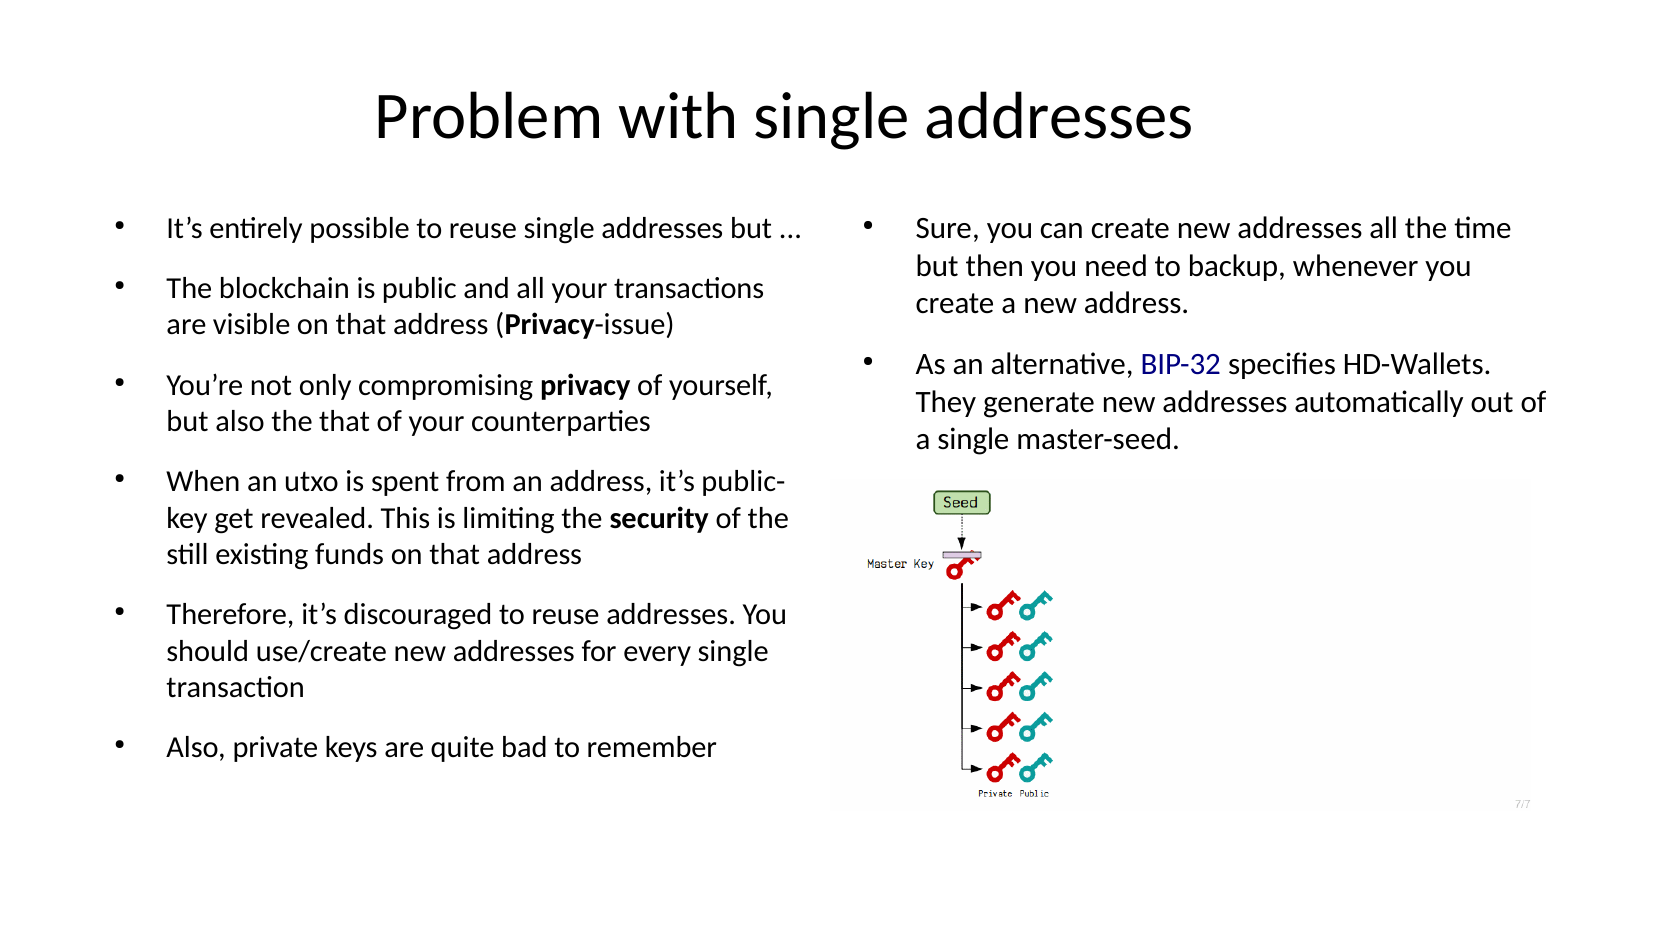

# Problem with single addresses
It’s entirely possible to reuse single addresses but ...
The blockchain is public and all your transactions are visible on that address (Privacy-issue)
You’re not only compromising privacy of yourself, but also the that of your counterparties
When an utxo is spent from an address, it’s public-key get revealed. This is limiting the security of the still existing funds on that address
Therefore, it’s discouraged to reuse addresses. You should use/create new addresses for every single transaction
Also, private keys are quite bad to remember
Sure, you can create new addresses all the time but then you need to backup, whenever you create a new address.
As an alternative, BIP-32 specifies HD-Wallets. They generate new addresses automatically out of a single master-seed.